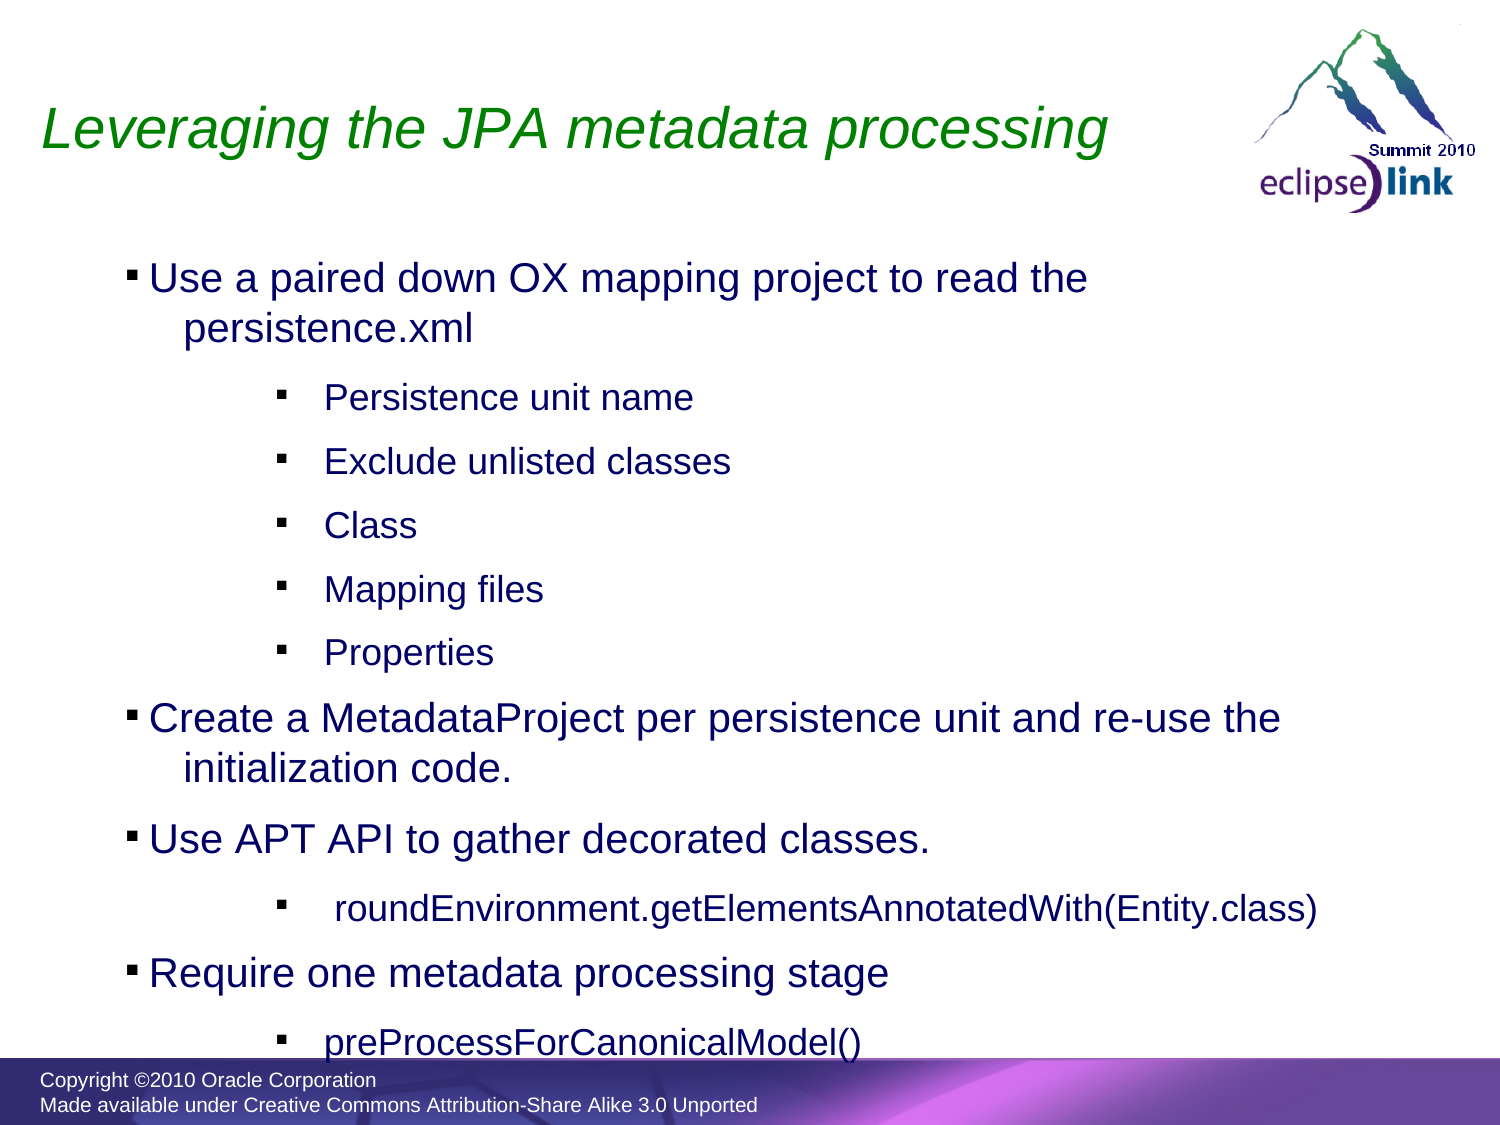

# Leveraging the JPA metadata processing
 Use a paired down OX mapping project to read the persistence.xml
Persistence unit name
Exclude unlisted classes
Class
Mapping files
Properties
 Create a MetadataProject per persistence unit and re-use the initialization code.
 Use APT API to gather decorated classes.
 roundEnvironment.getElementsAnnotatedWith(Entity.class)
 Require one metadata processing stage
preProcessForCanonicalModel()